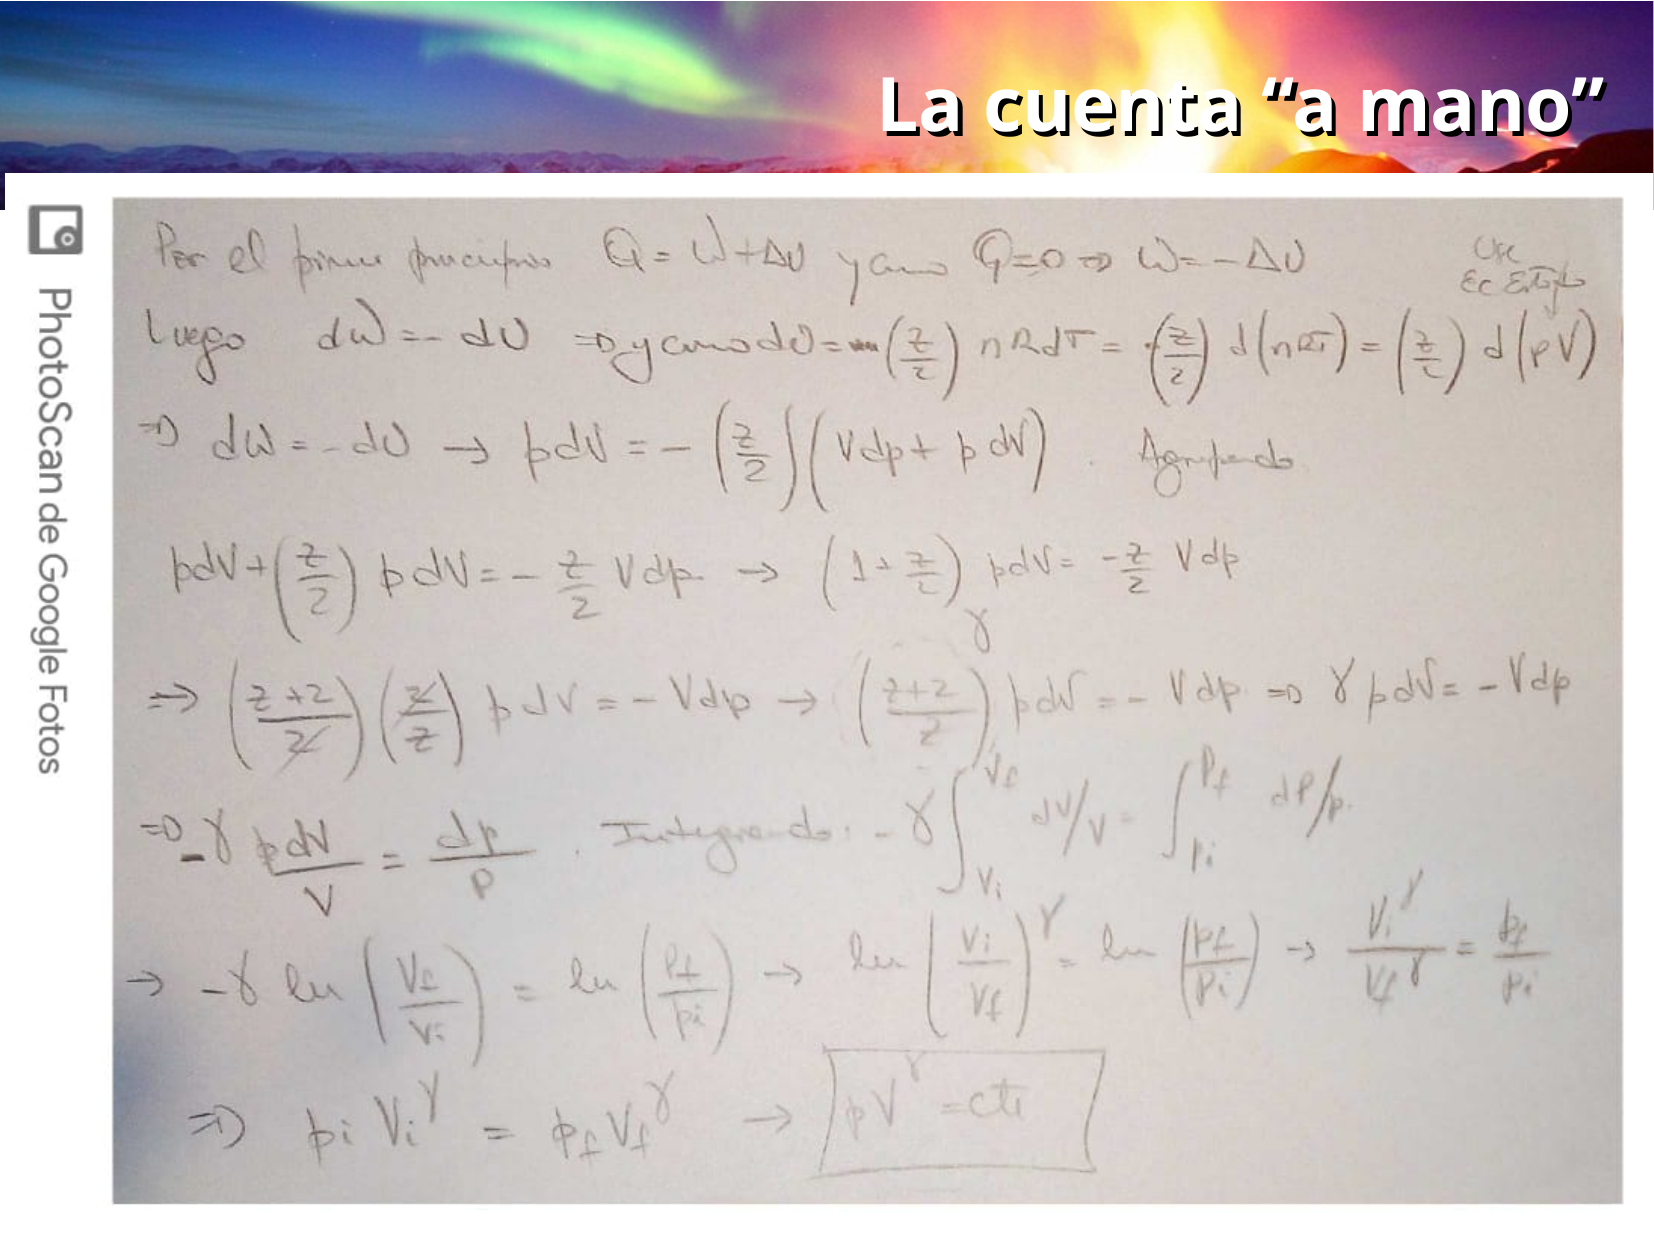

# La cuenta “a mano”
F3B 2021
15